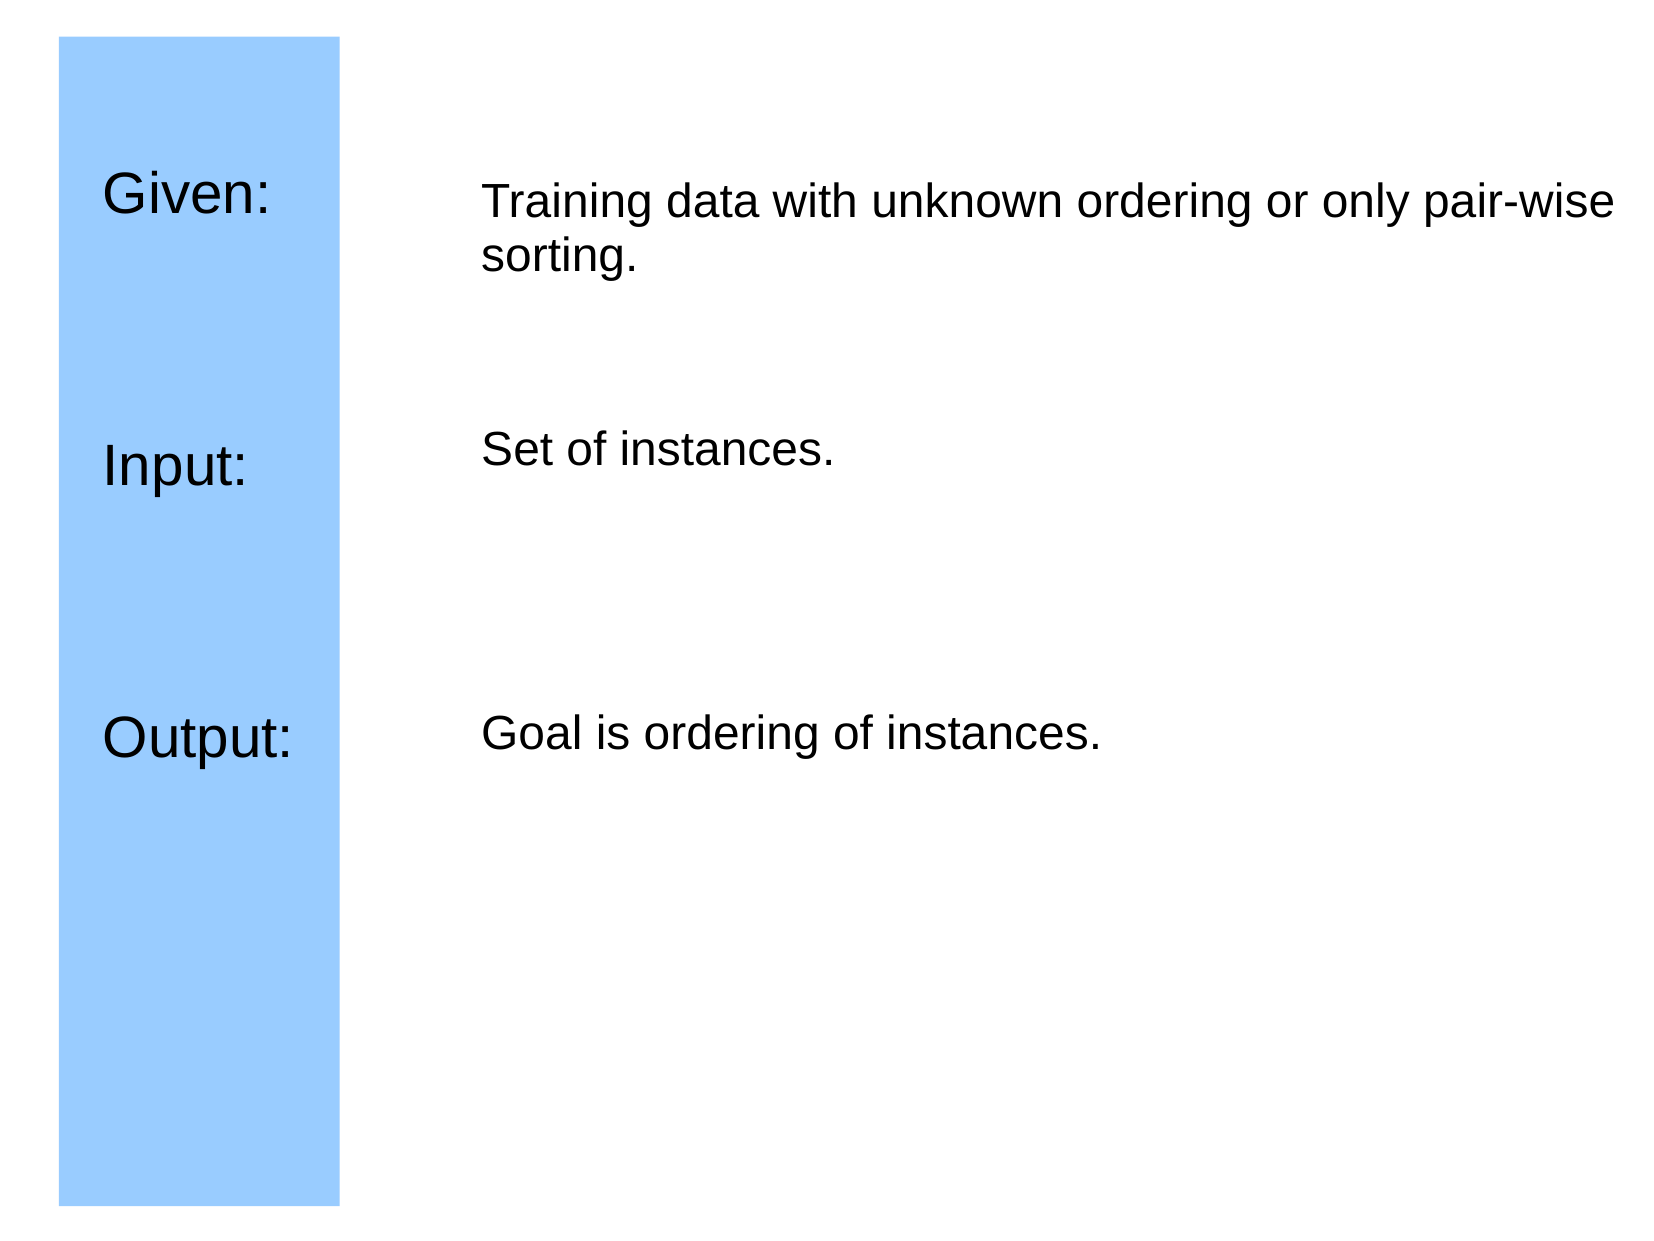

Given:
Training data with unknown ordering or only pair-wise
sorting.
Set of instances.
Input:
Output:
Goal is ordering of instances.